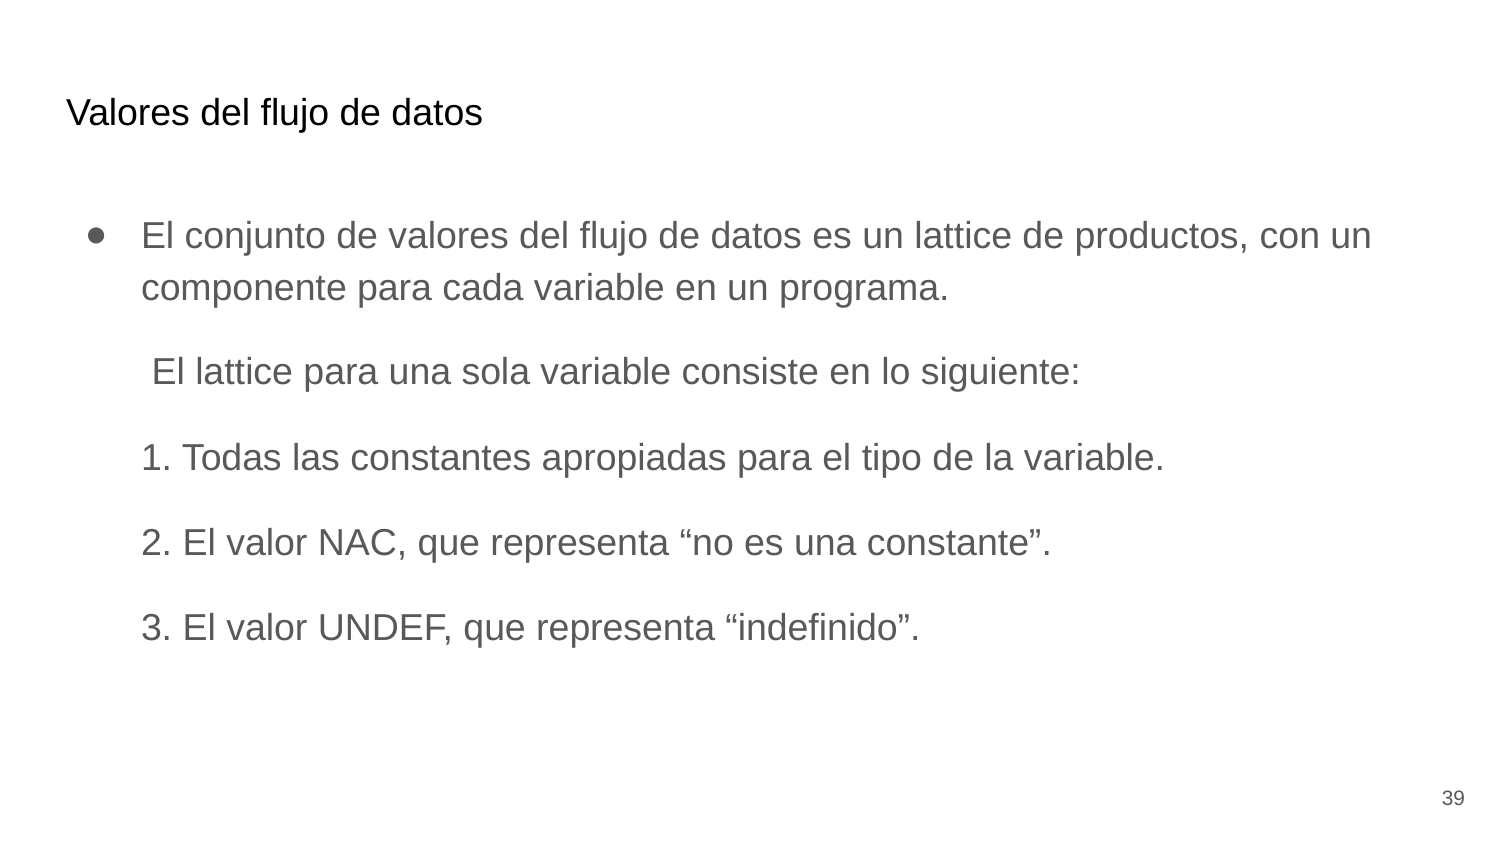

# Valores del flujo de datos
El conjunto de valores del flujo de datos es un lattice de productos, con un componente para cada variable en un programa.
 El lattice para una sola variable consiste en lo siguiente:
1. Todas las constantes apropiadas para el tipo de la variable.
2. El valor NAC, que representa “no es una constante”.
3. El valor UNDEF, que representa “indefinido”.